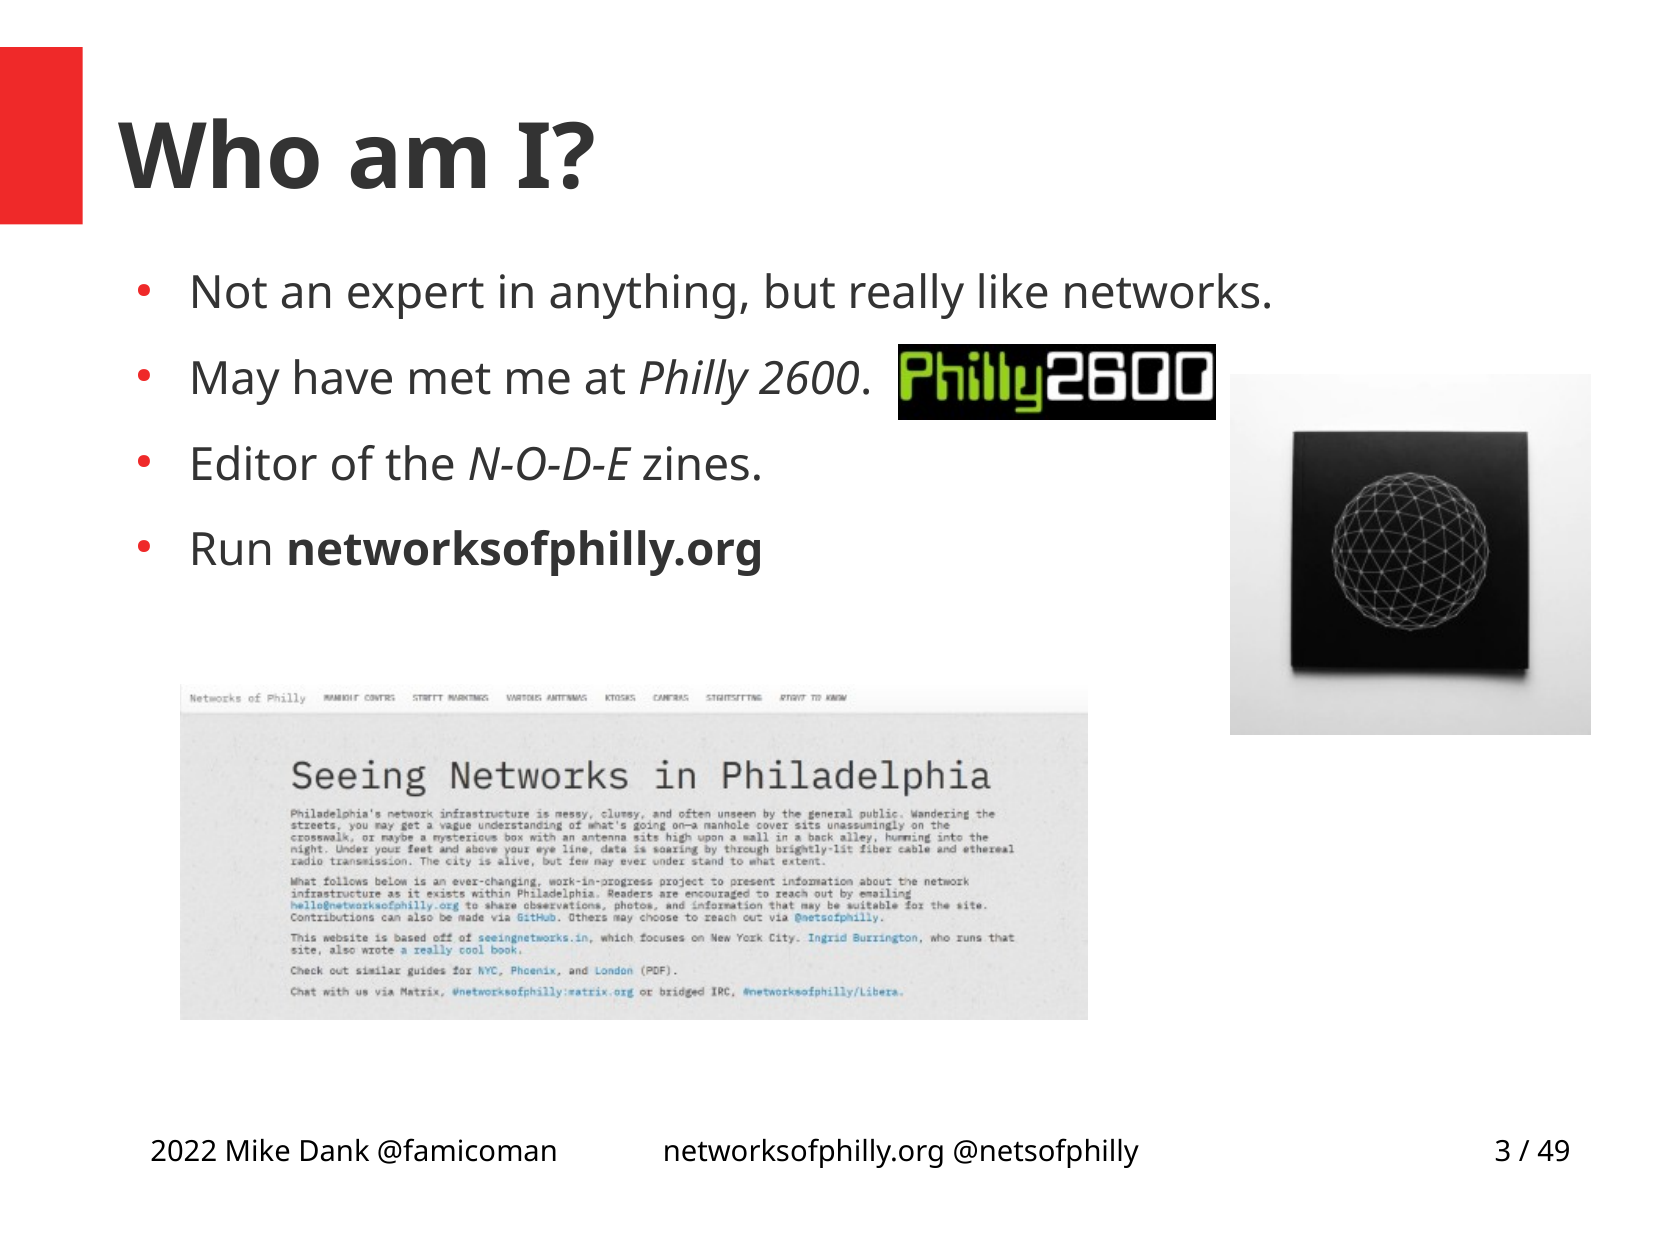

# Who am I?
Not an expert in anything, but really like networks.
May have met me at Philly 2600.
Editor of the N-O-D-E zines.
Run networksofphilly.org
2022 Mike Dank @famicoman networksofphilly.org @netsofphilly
3